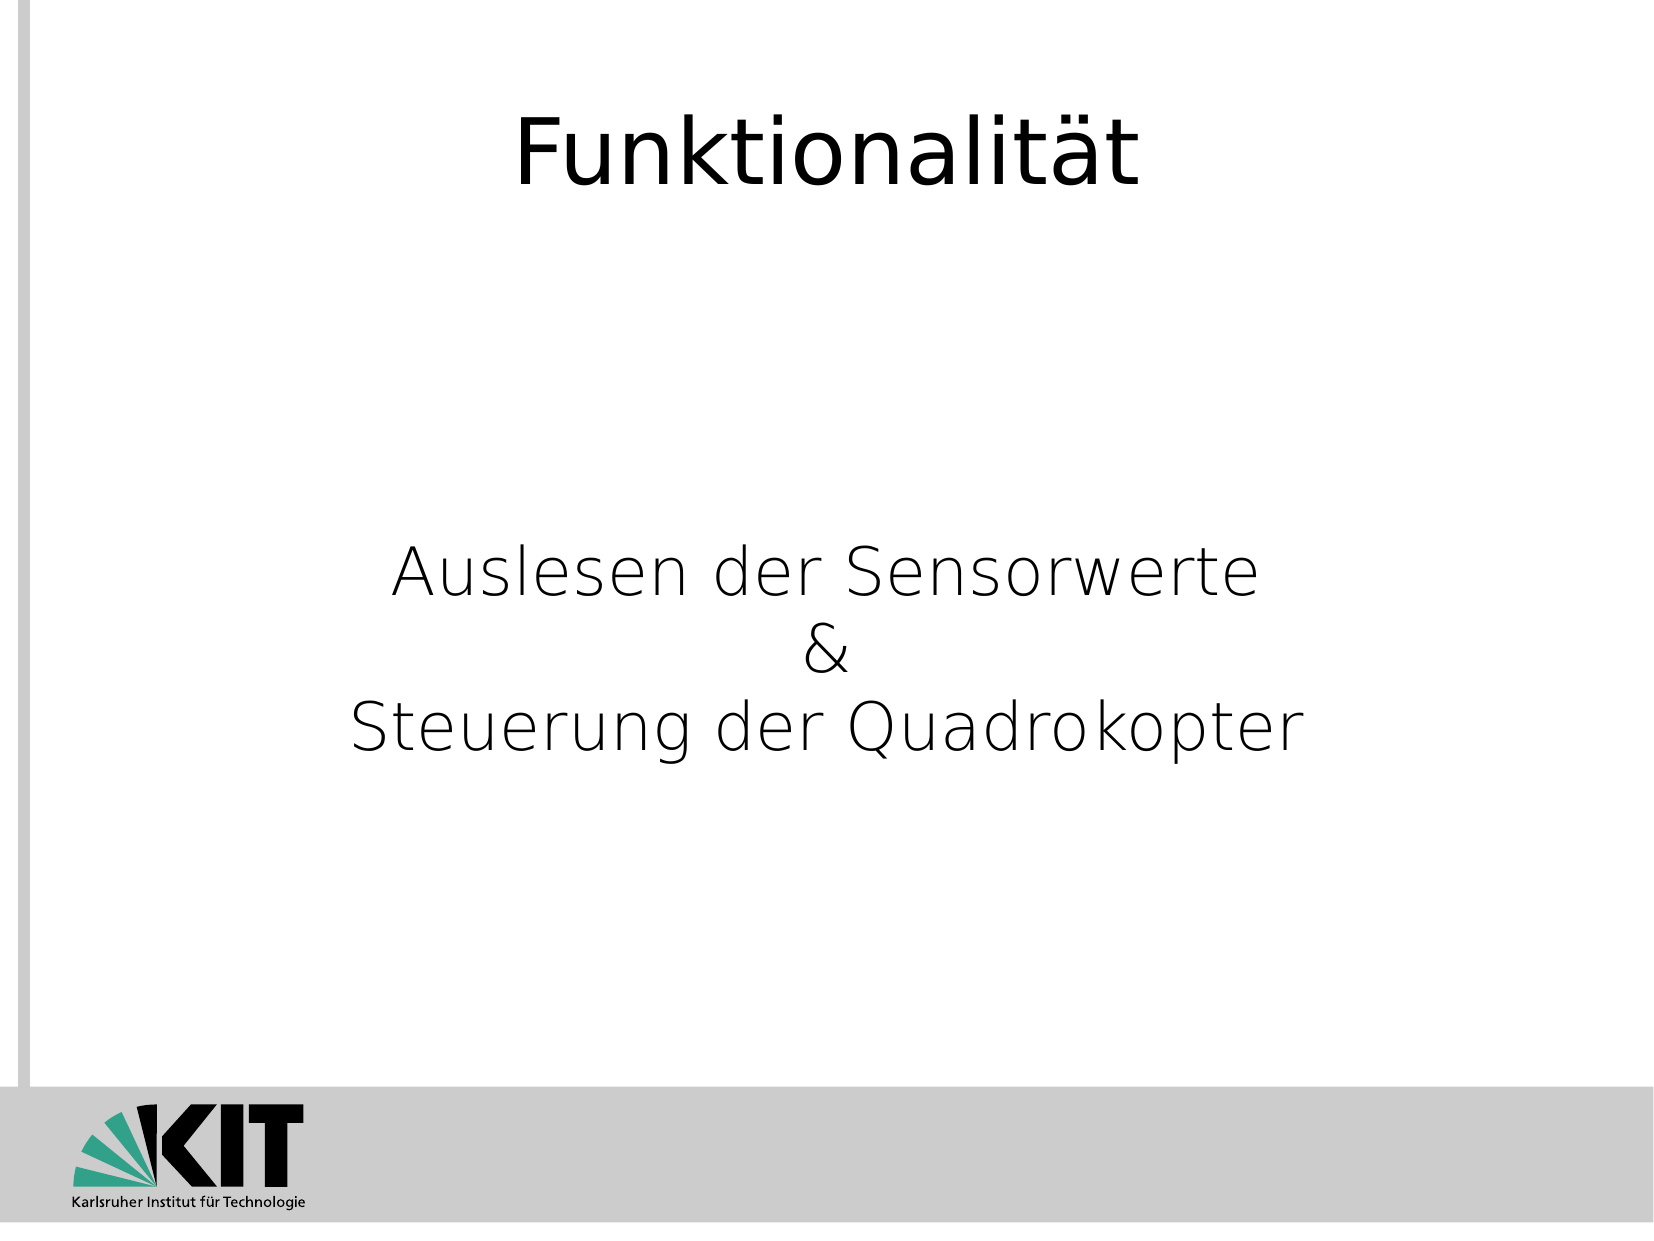

# Funktionalität
Auslesen der Sensorwerte
&
Steuerung der Quadrokopter